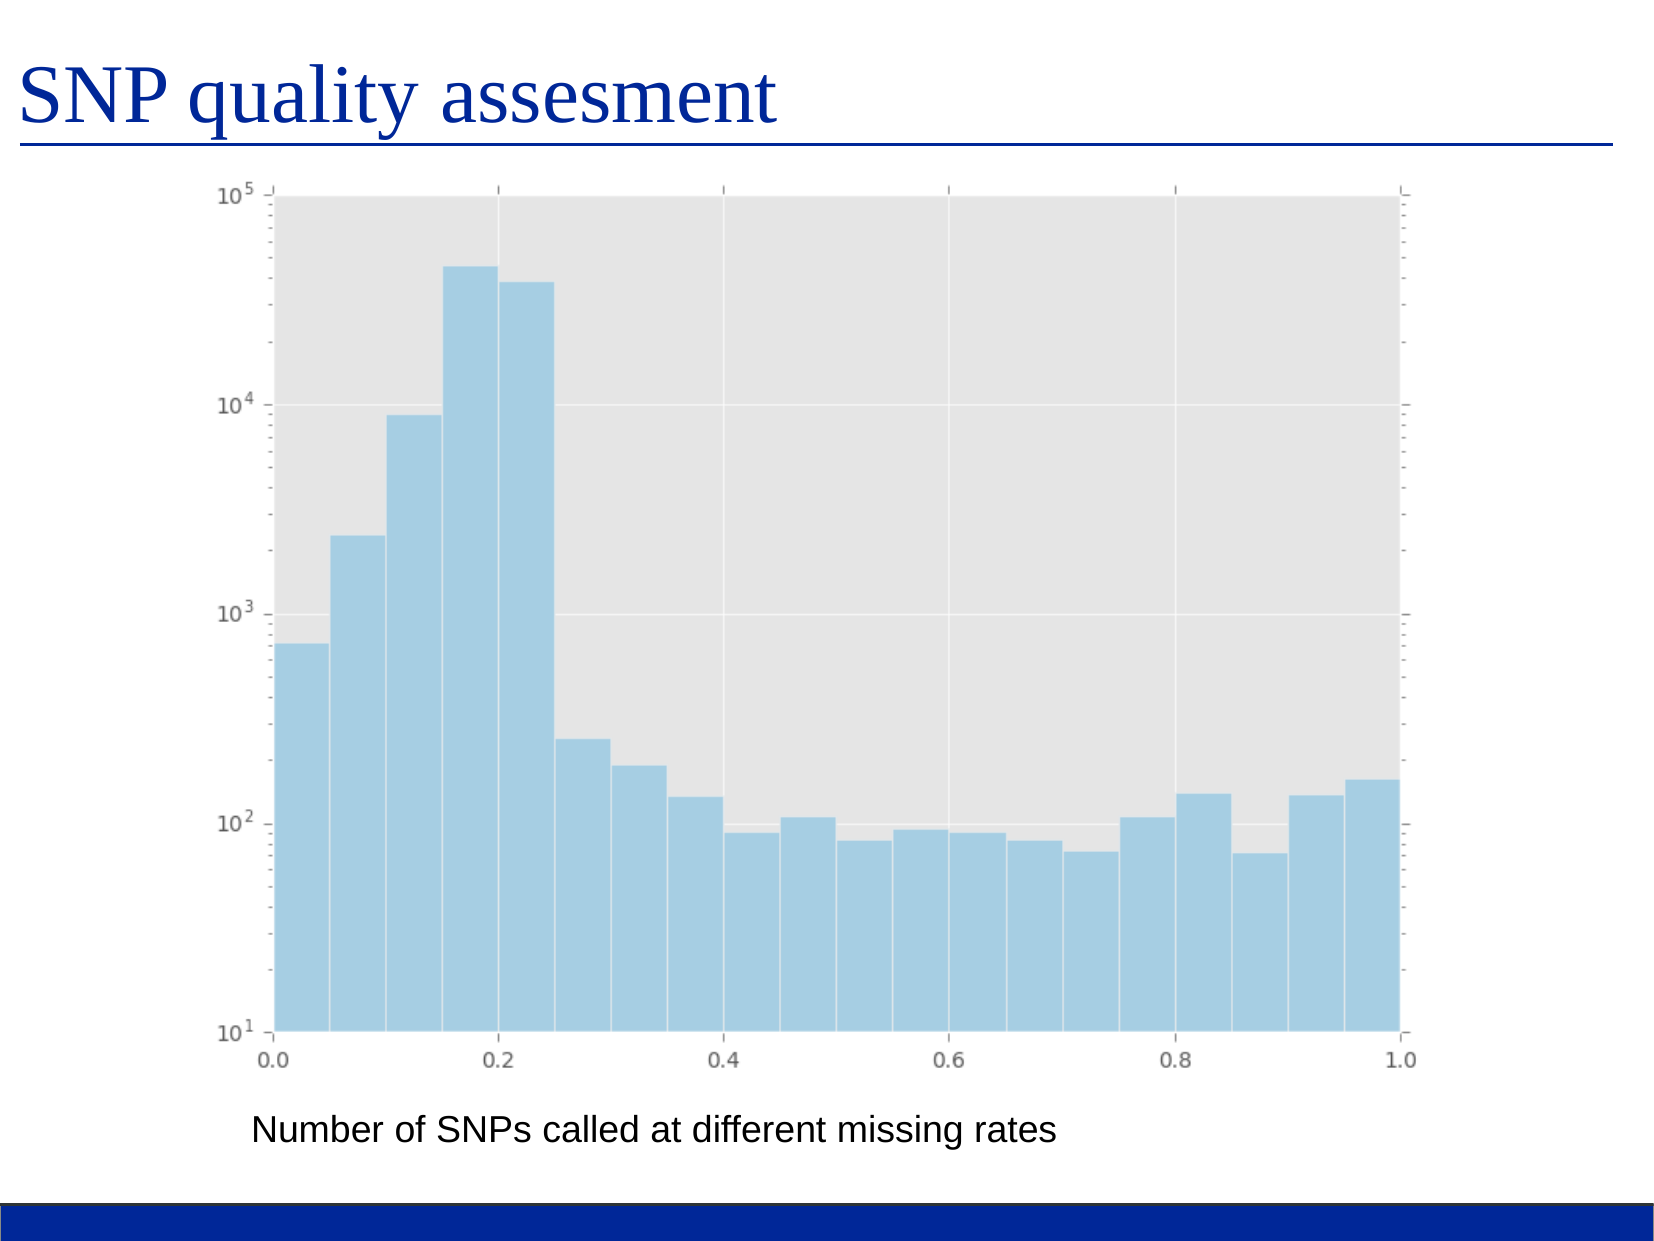

# SNP quality assesment
Number of SNPs called at different missing rates